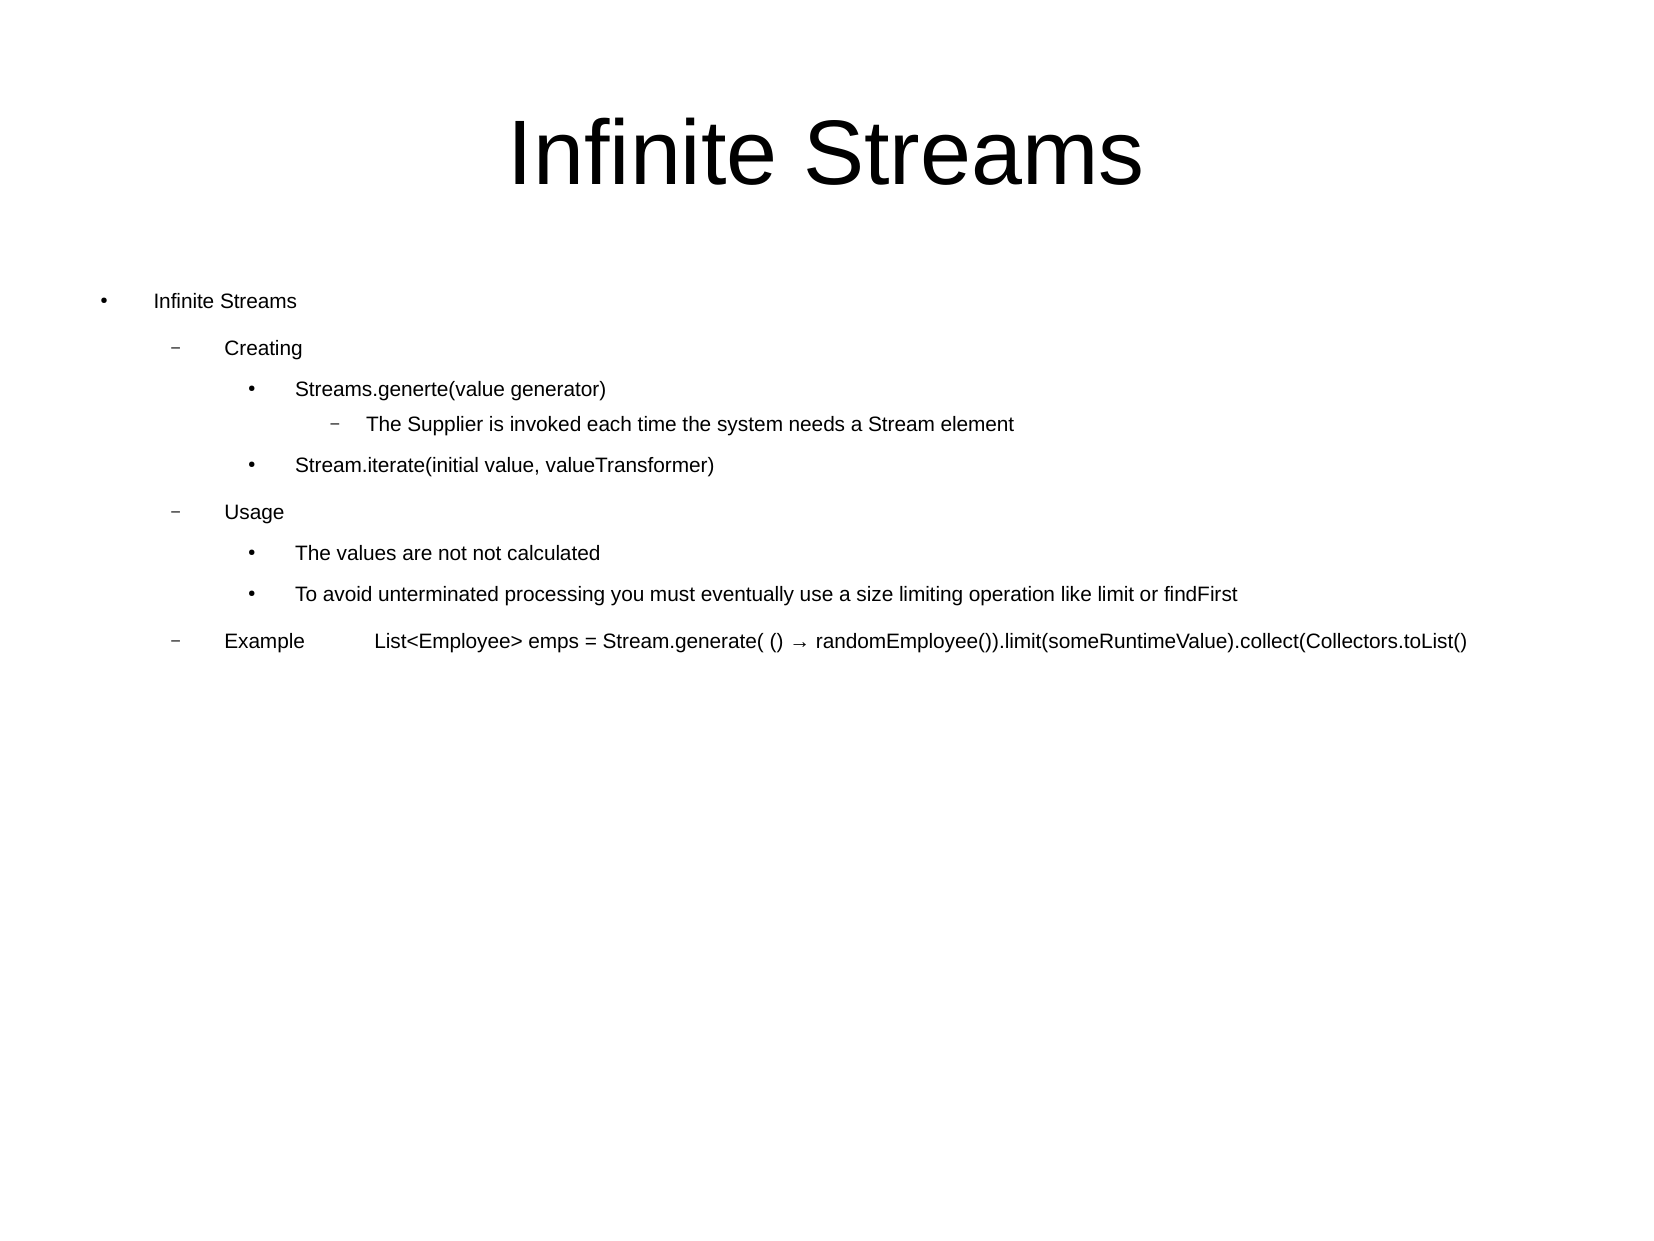

# Infinite Streams
Infinite Streams
Creating
Streams.generte(value generator)
The Supplier is invoked each time the system needs a Stream element
Stream.iterate(initial value, valueTransformer)
Usage
The values are not not calculated
To avoid unterminated processing you must eventually use a size limiting operation like limit or findFirst
Example	List<Employee> emps = Stream.generate( () → randomEmployee()).limit(someRuntimeValue).collect(Collectors.toList()